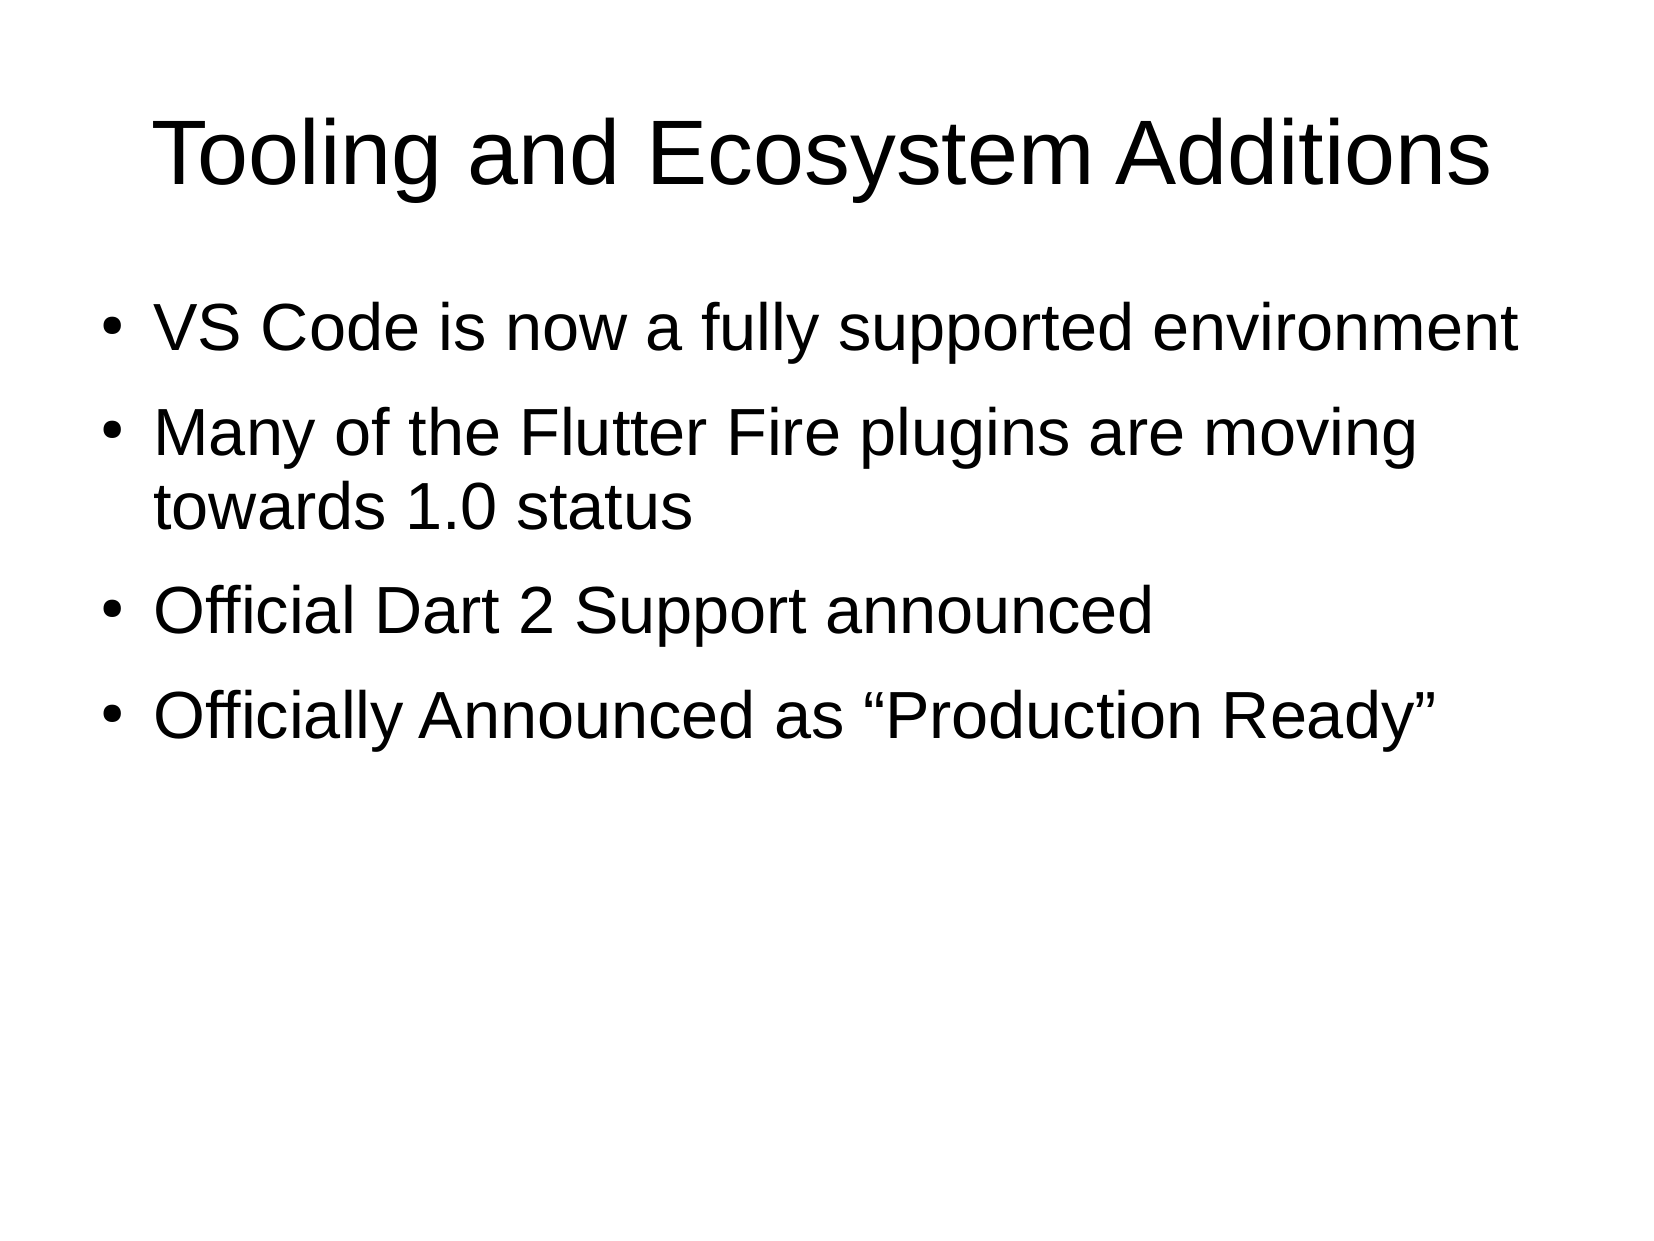

# Tooling and Ecosystem Additions
VS Code is now a fully supported environment
Many of the Flutter Fire plugins are moving towards 1.0 status
Official Dart 2 Support announced
Officially Announced as “Production Ready”